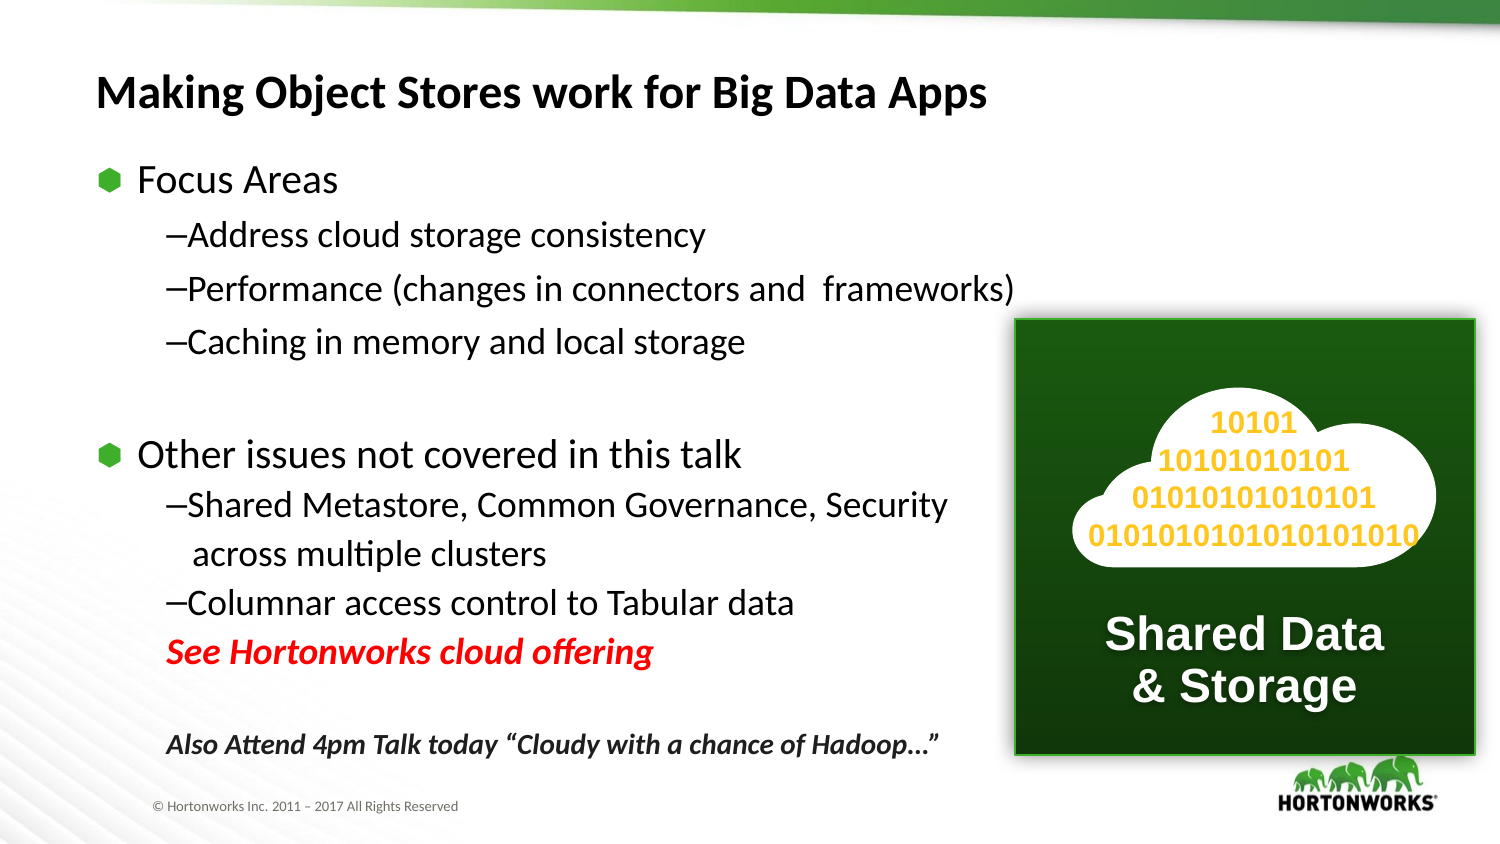

# Making Object Stores work for Big Data Apps
Focus Areas
Address cloud storage consistency
Performance (changes in connectors and frameworks)
Caching in memory and local storage
Other issues not covered in this talk
Shared Metastore, Common Governance, Security
 across multiple clusters
Columnar access control to Tabular data
See Hortonworks cloud offering
Also Attend 4pm Talk today “Cloudy with a chance of Hadoop…”
10101
10101010101
01010101010101
0101010101010101010
Shared Data
& Storage